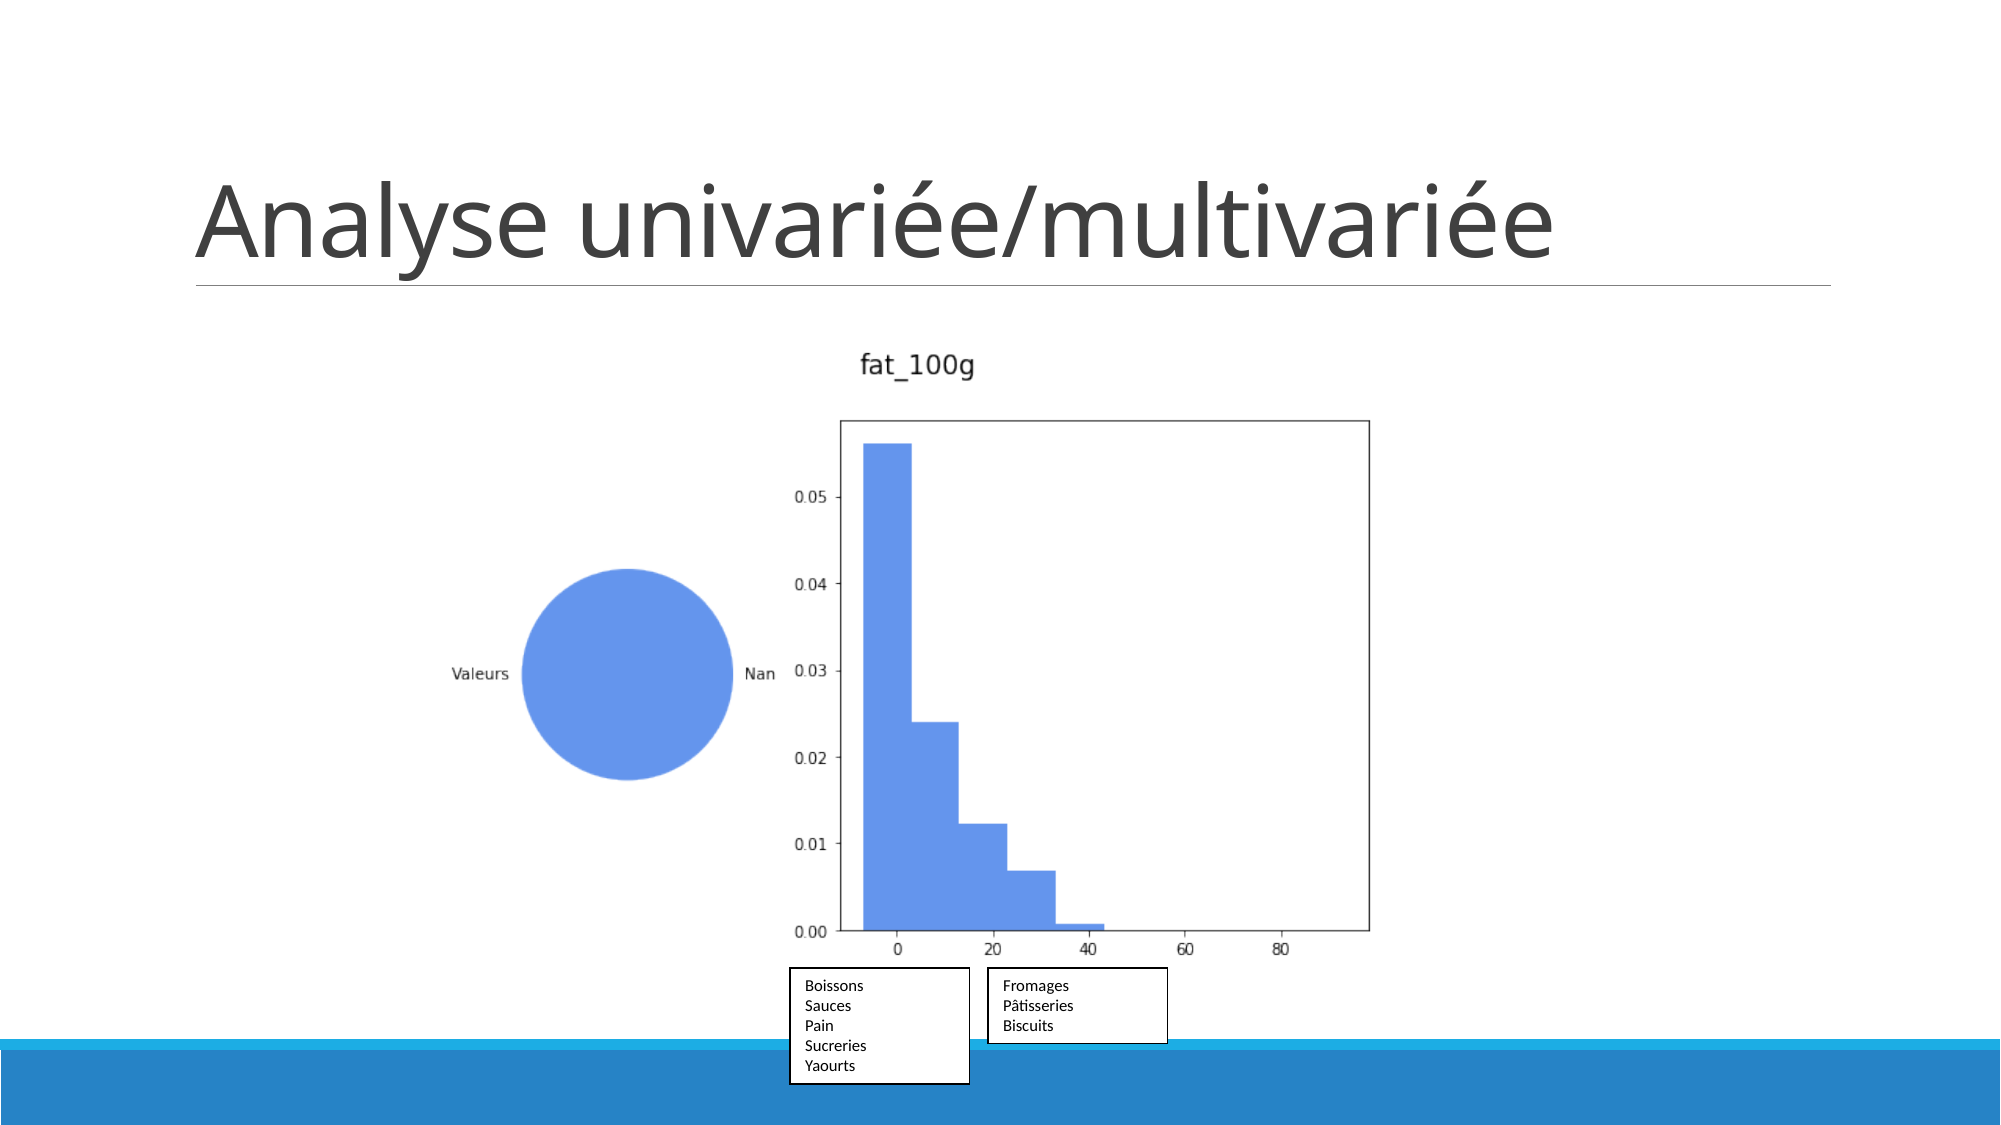

# Analyse univariée/multivariée
Boissons
Sauces
Pain
Sucreries
Yaourts
Fromages
Pâtisseries
Biscuits